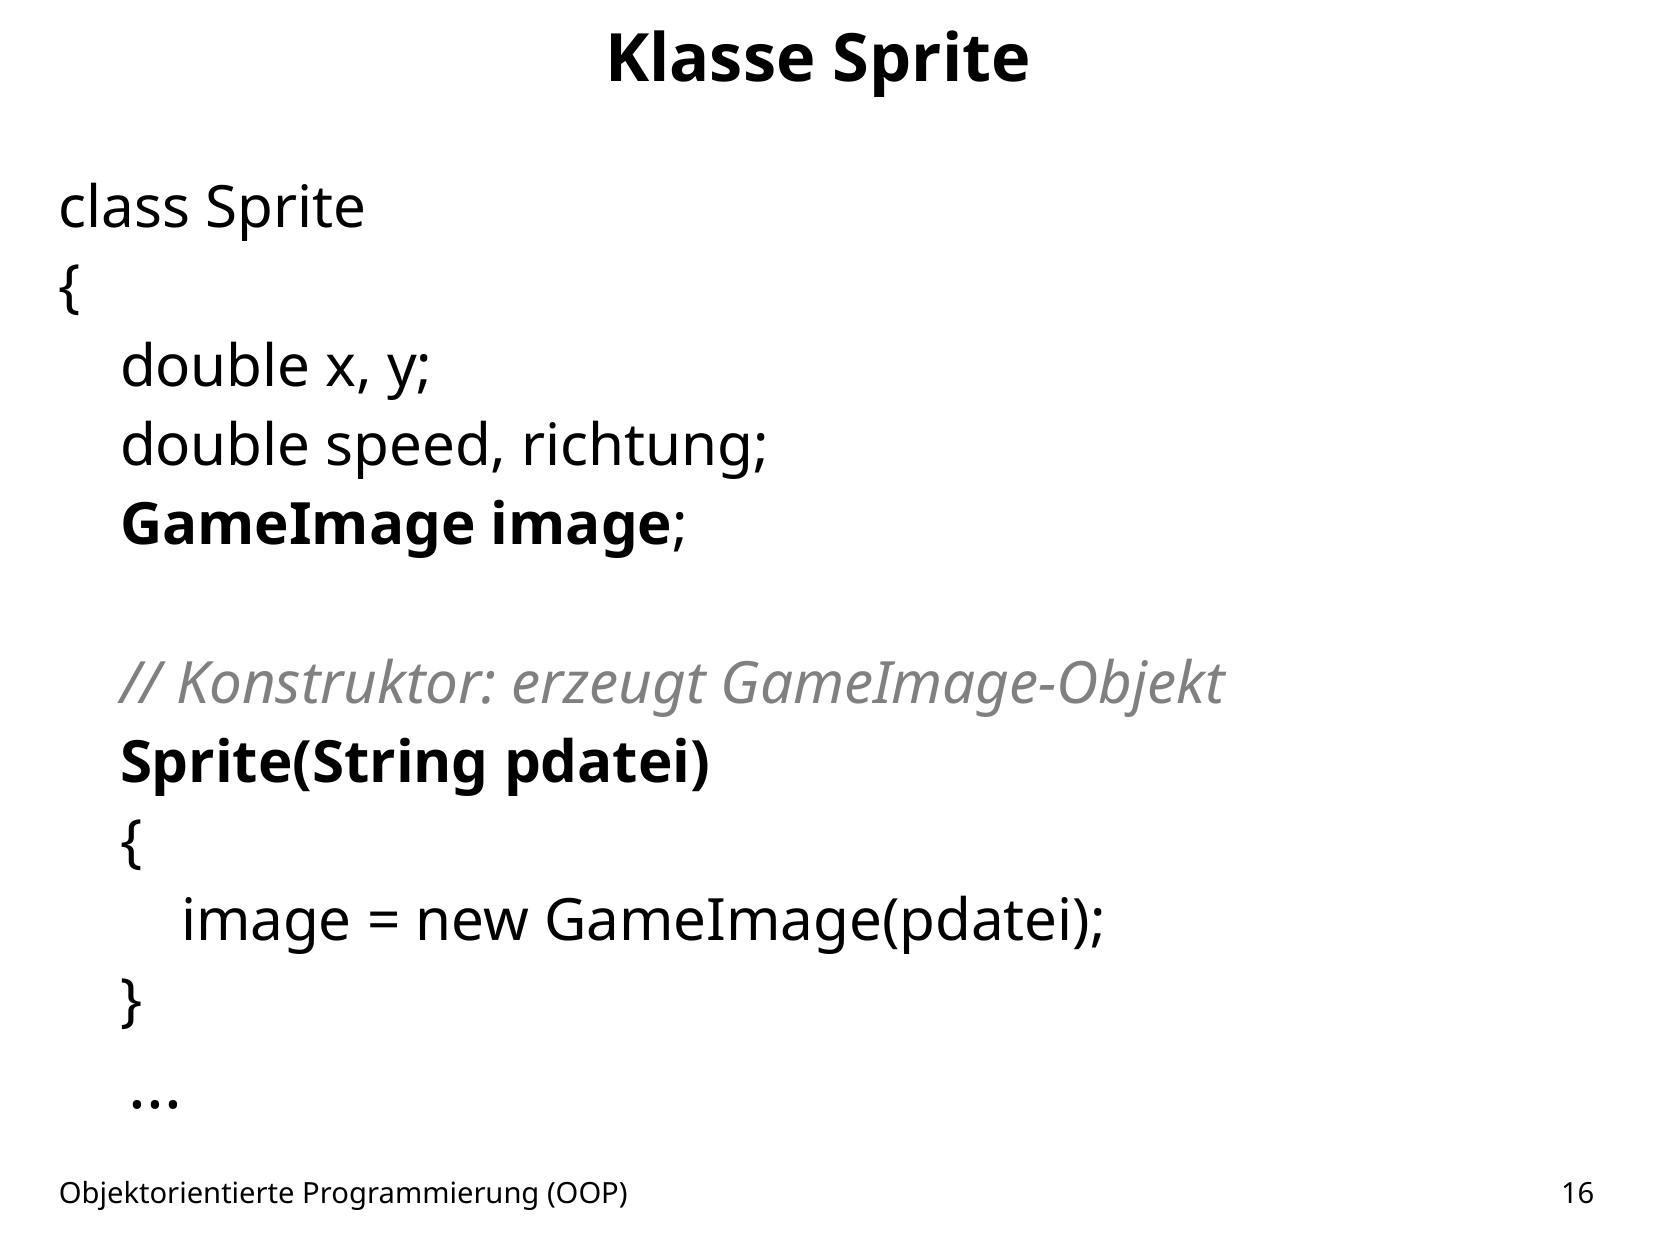

# Klasse Sprite
class Sprite
{
 double x, y;
 double speed, richtung;
 GameImage image;
 // Konstruktor: erzeugt GameImage-Objekt
 Sprite(String pdatei)
 {
 image = new GameImage(pdatei);
 }
 ...
Objektorientierte Programmierung (OOP)
16